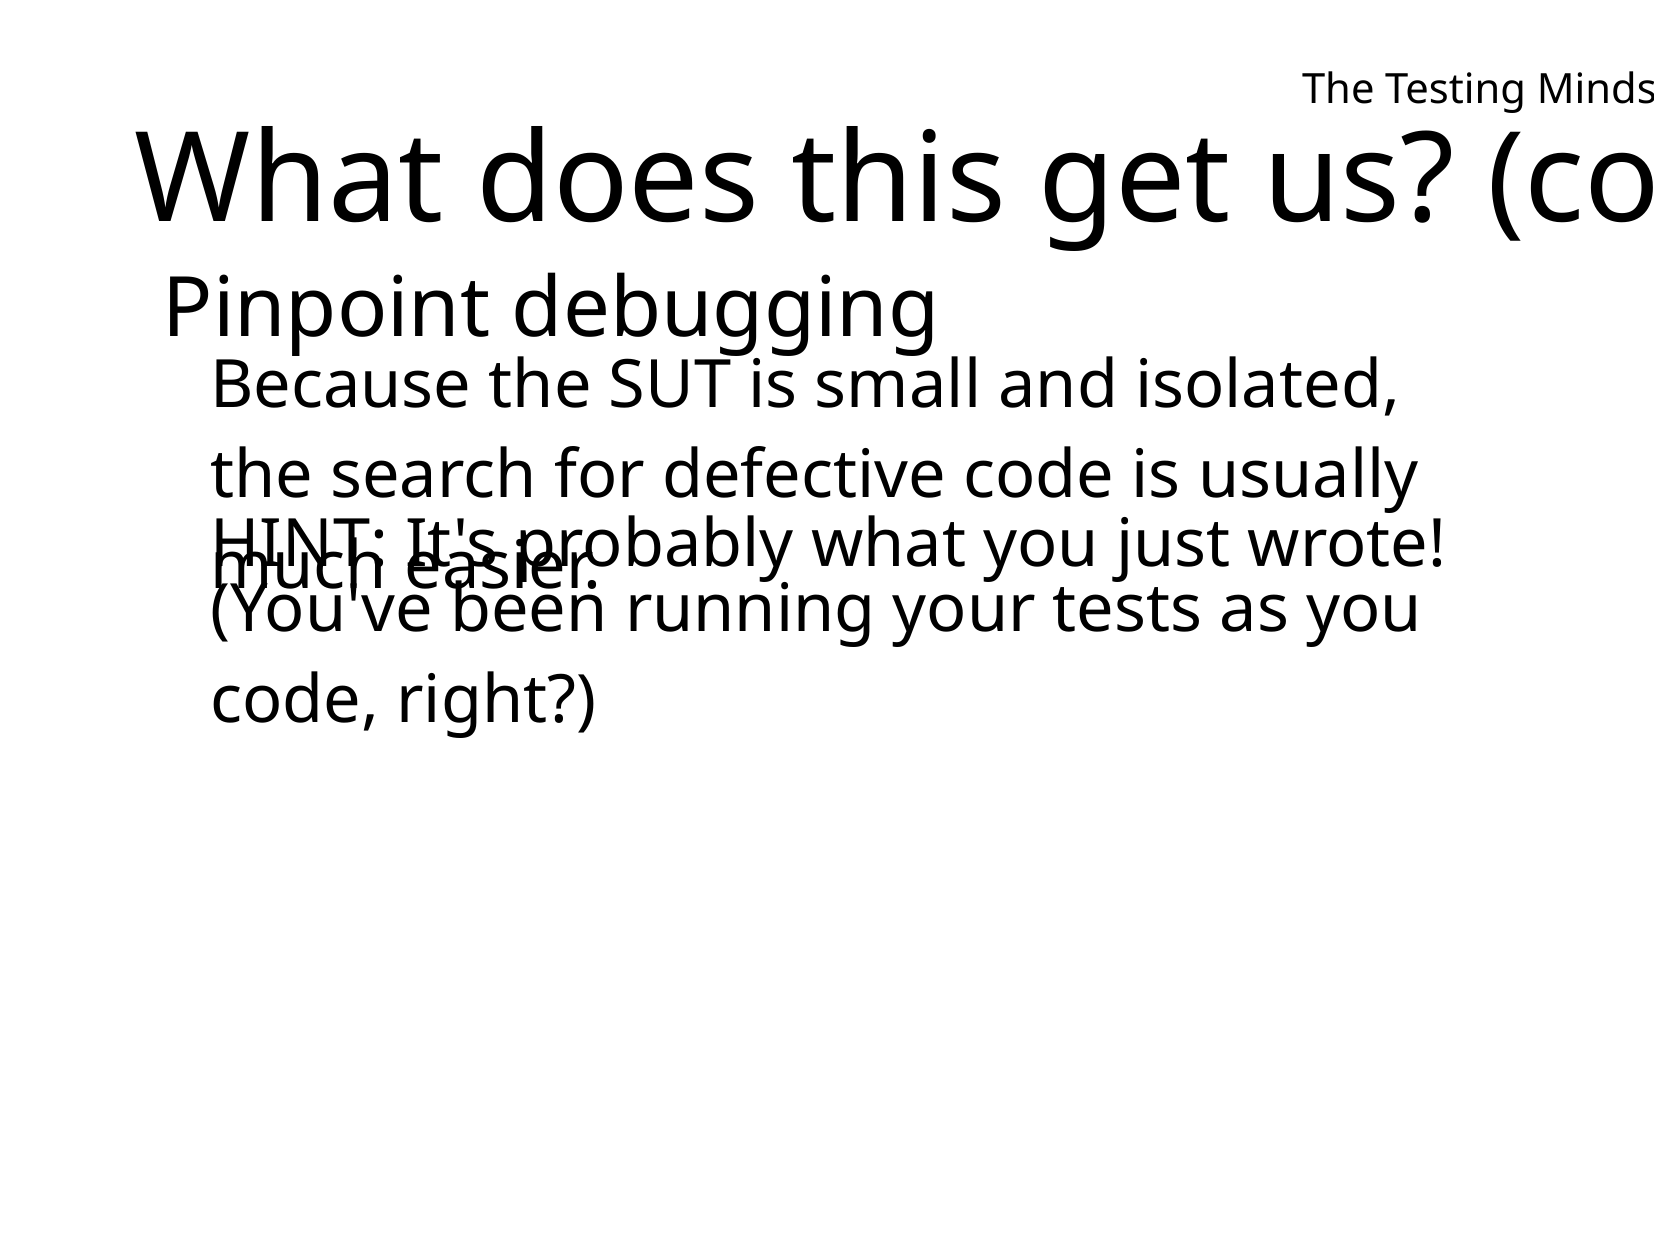

The Testing Mindset
What does this get us? (cont)
Pinpoint debugging
Because the SUT is small and isolated, the search for defective code is usually much easier.
HINT: It's probably what you just wrote!
(You've been running your tests as you code, right?)